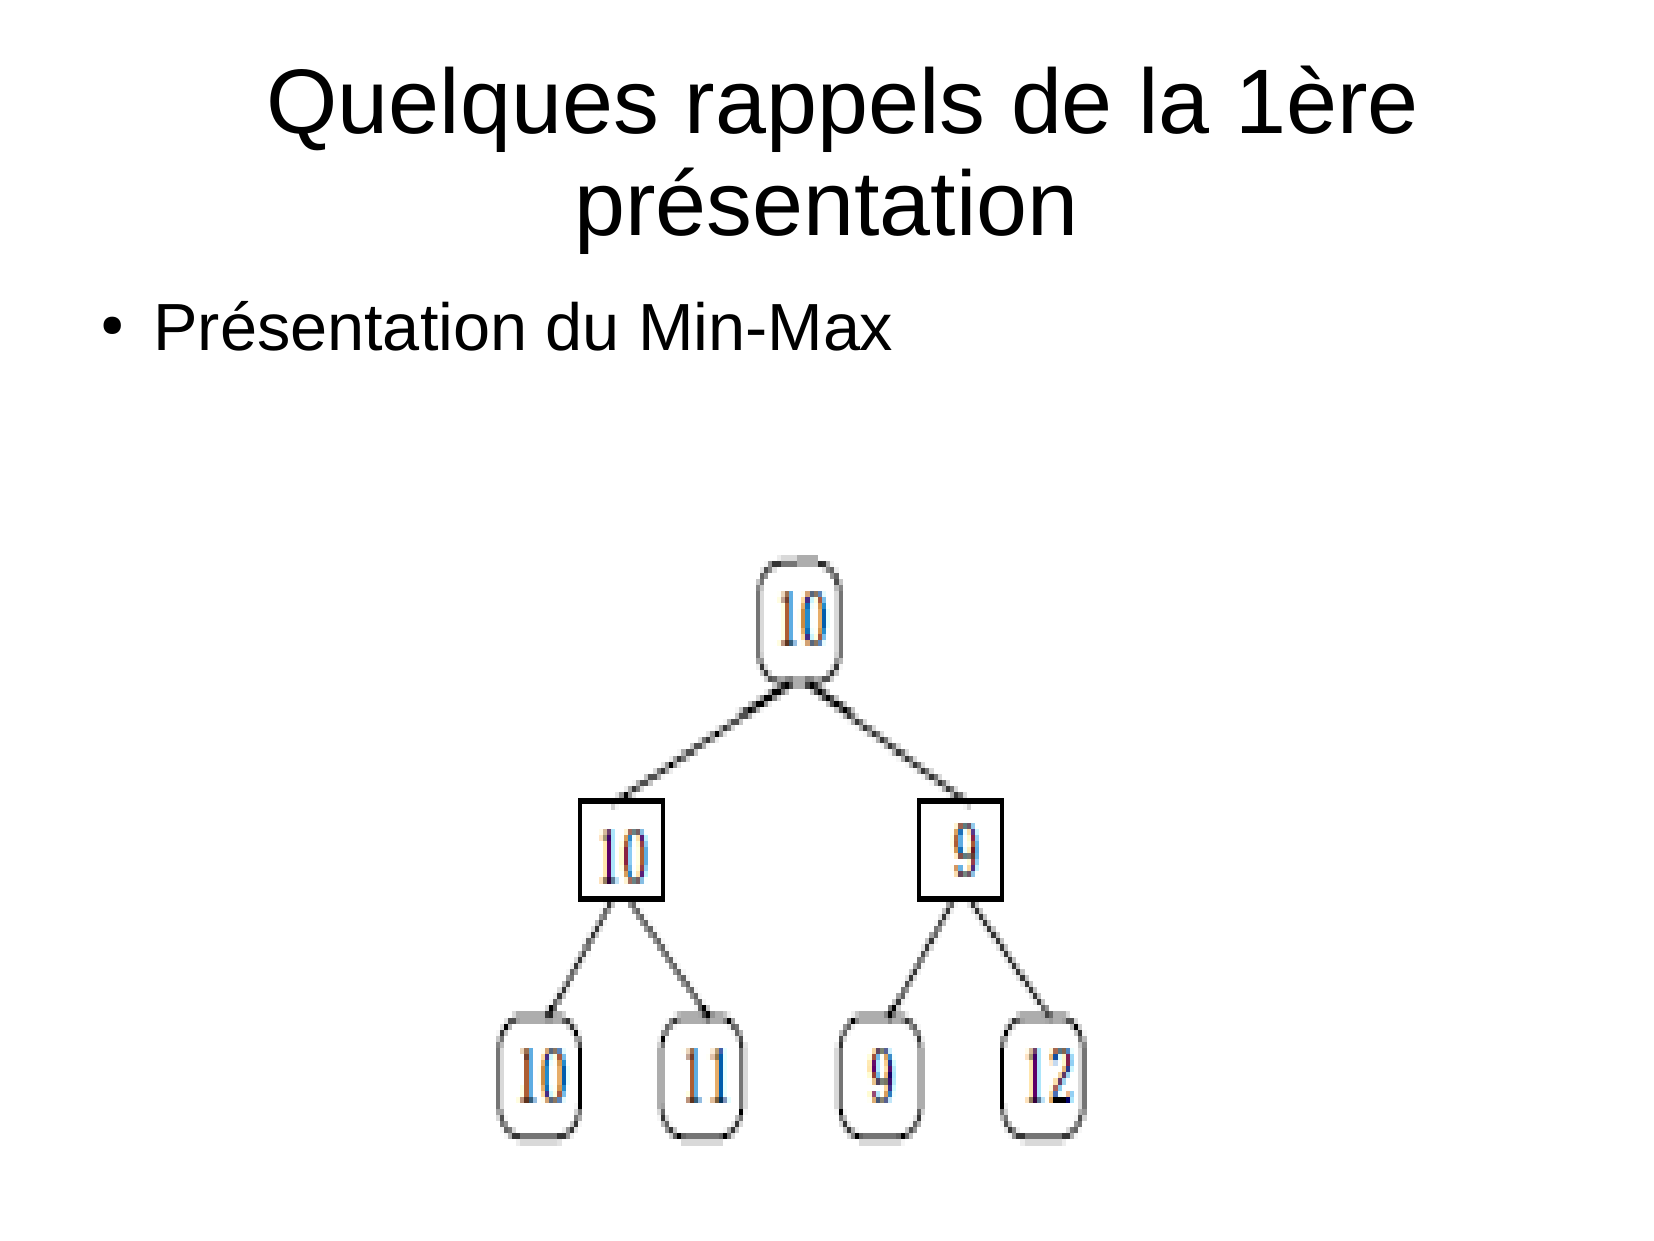

# Quelques rappels de la 1ère présentation
Présentation du Min-Max